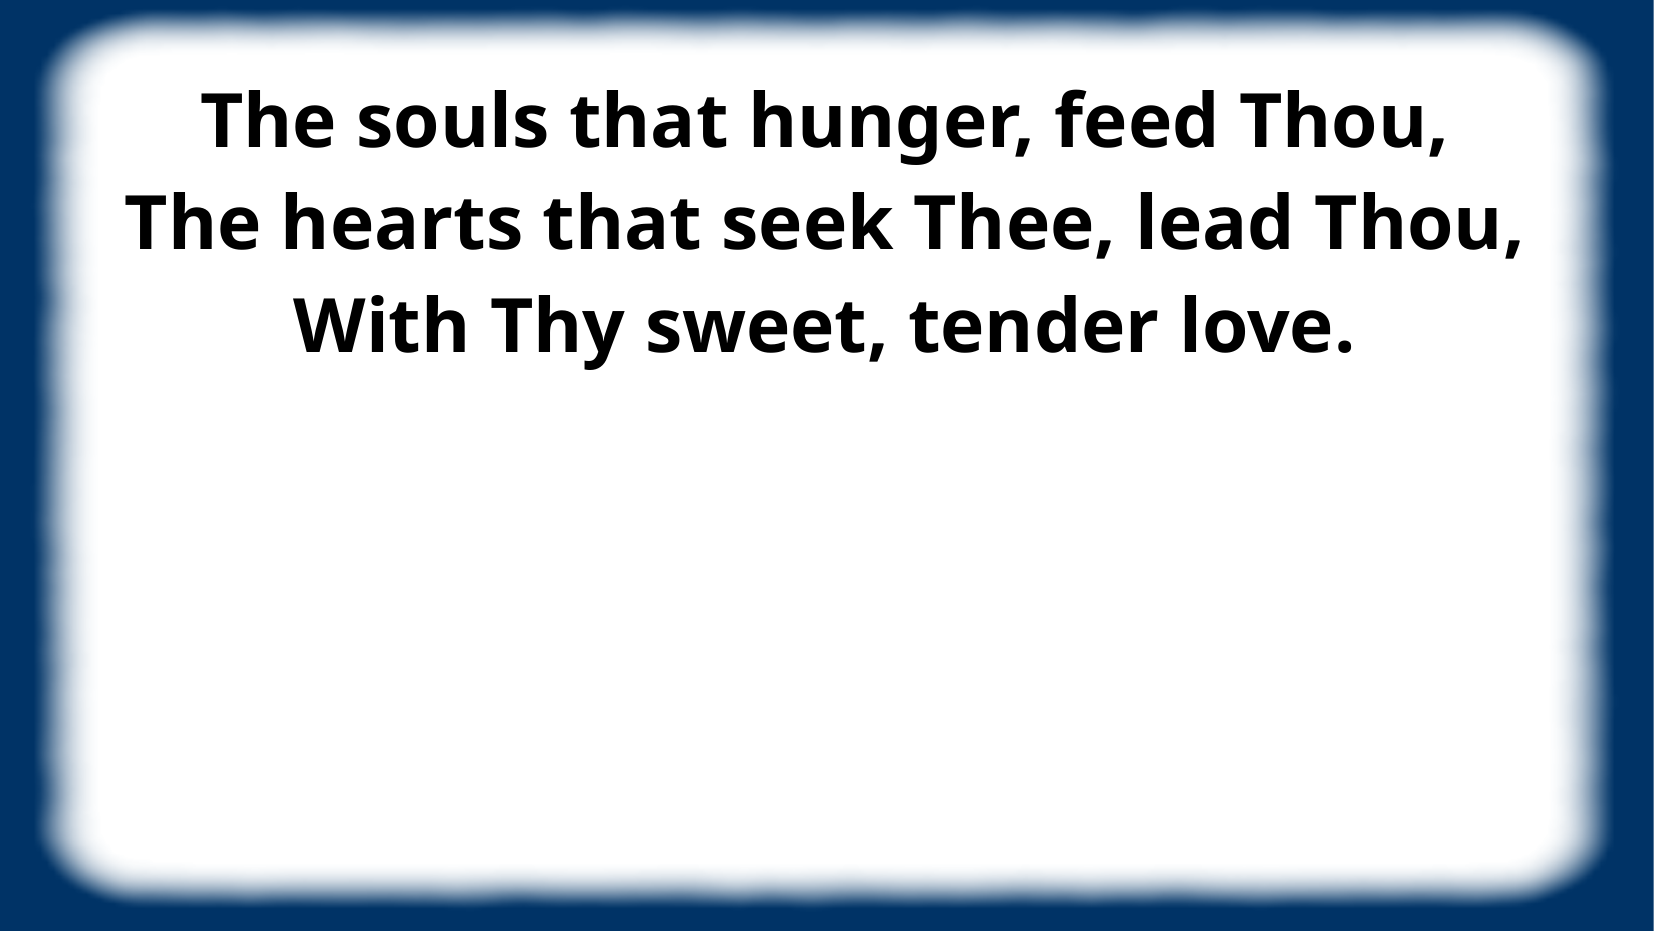

The souls that hunger, feed Thou,
The hearts that seek Thee, lead Thou,
With Thy sweet, tender love.